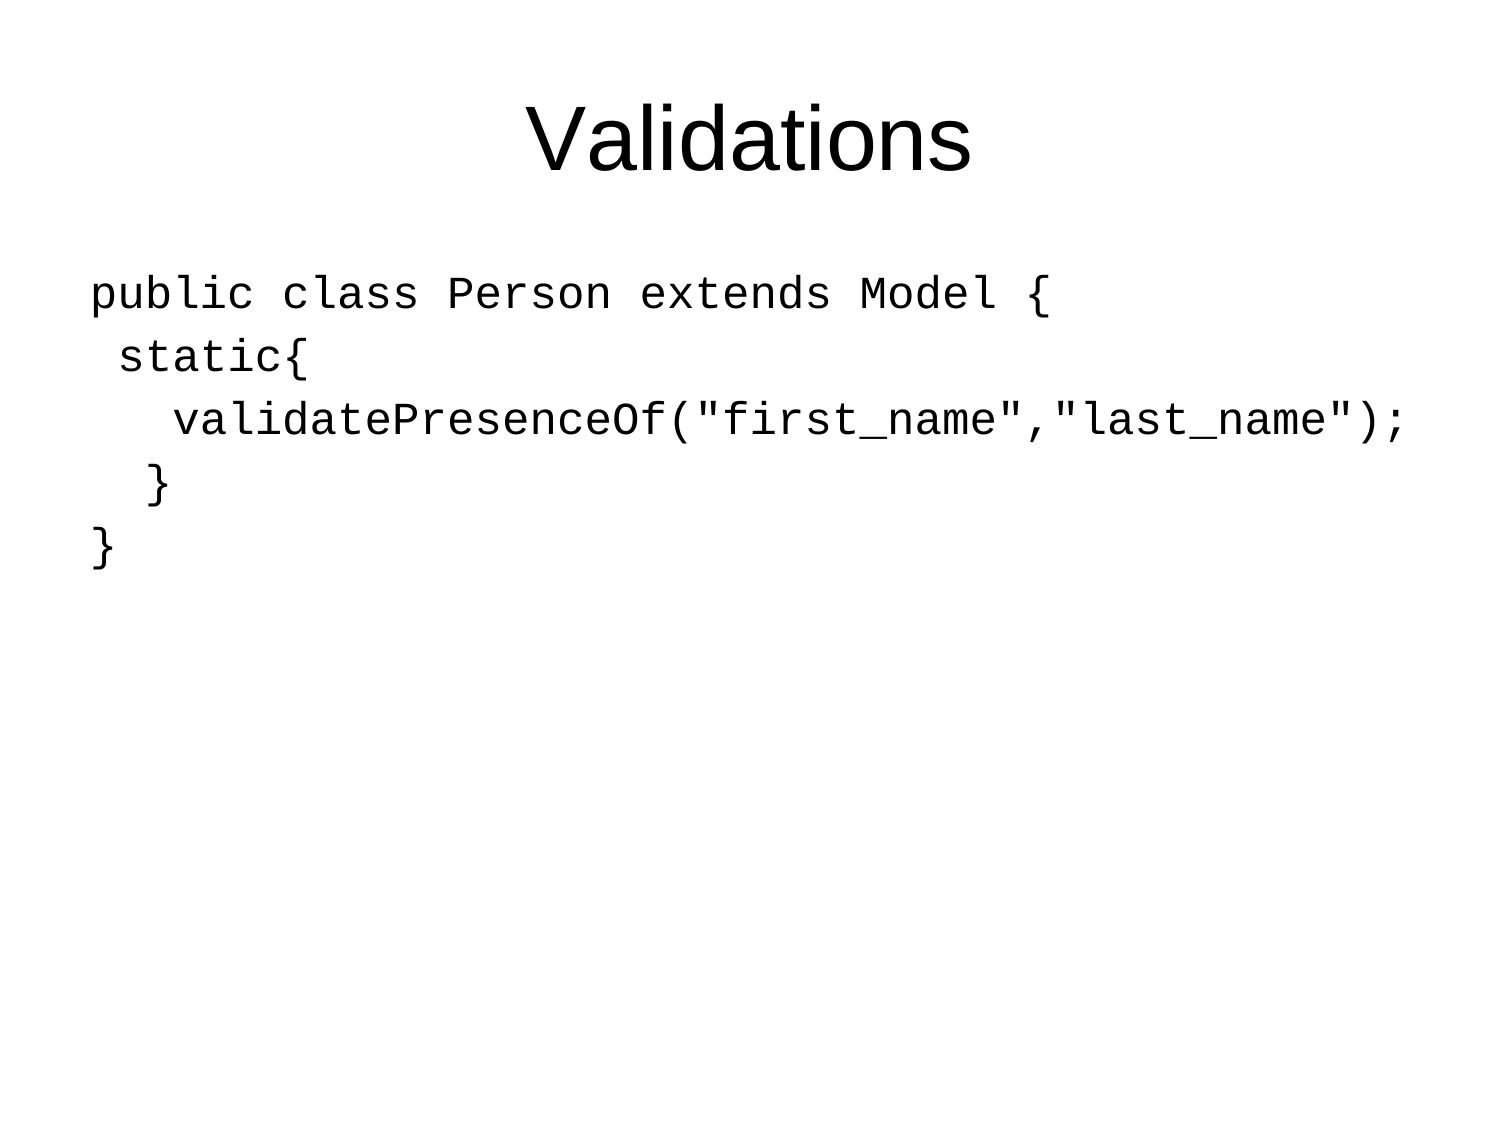

# Validations
public class Person extends Model {
 static{
 validatePresenceOf("first_name","last_name");
 }
}